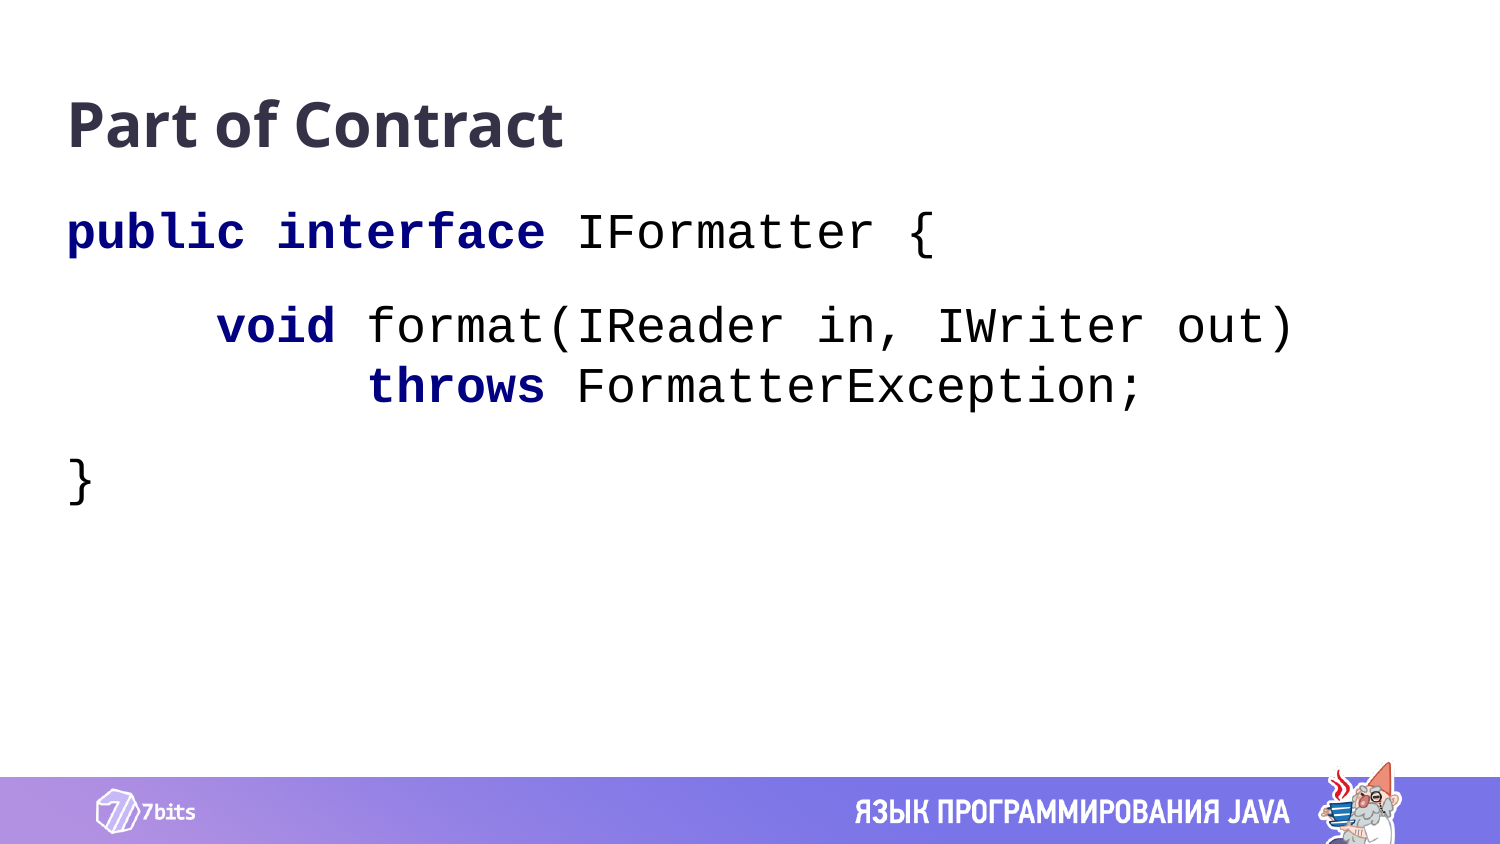

# Part of Contract
public interface IFormatter {
 void format(IReader in, IWriter out)
				throws FormatterException;
}